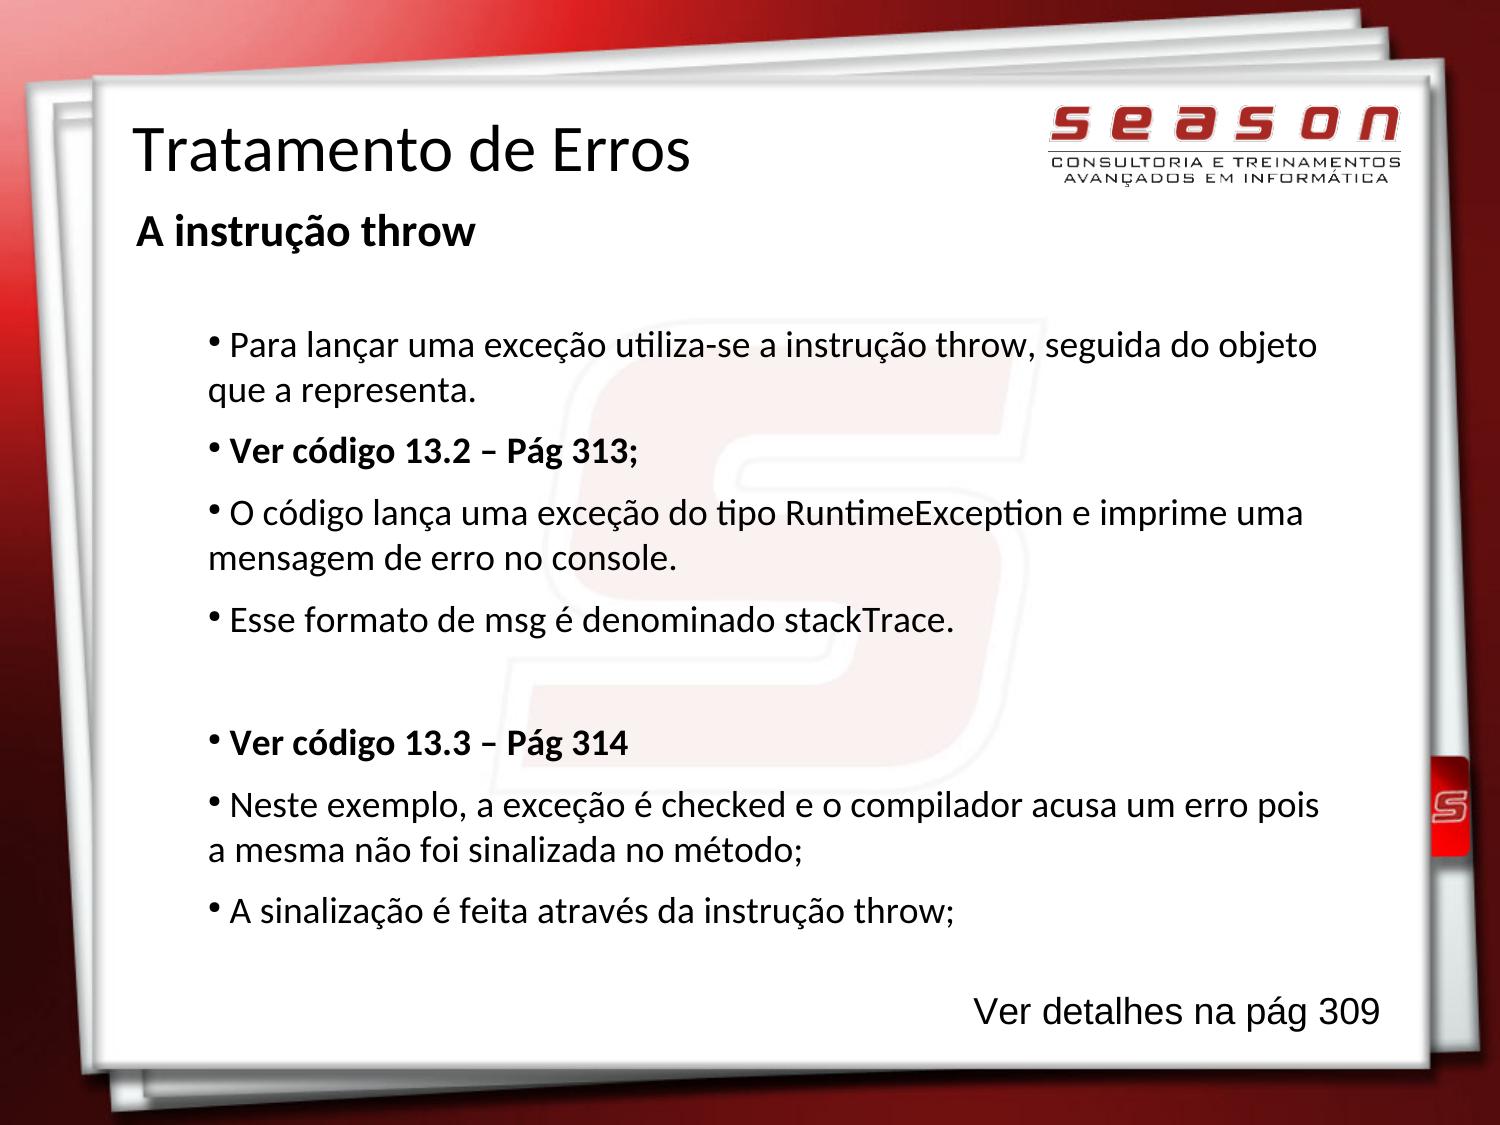

# Tratamento de Erros
A instrução throw
 Para lançar uma exceção utiliza-se a instrução throw, seguida do objeto que a representa.
 Ver código 13.2 – Pág 313;
 O código lança uma exceção do tipo RuntimeException e imprime uma mensagem de erro no console.
 Esse formato de msg é denominado stackTrace.
 Ver código 13.3 – Pág 314
 Neste exemplo, a exceção é checked e o compilador acusa um erro pois a mesma não foi sinalizada no método;
 A sinalização é feita através da instrução throw;
Ver detalhes na pág 309